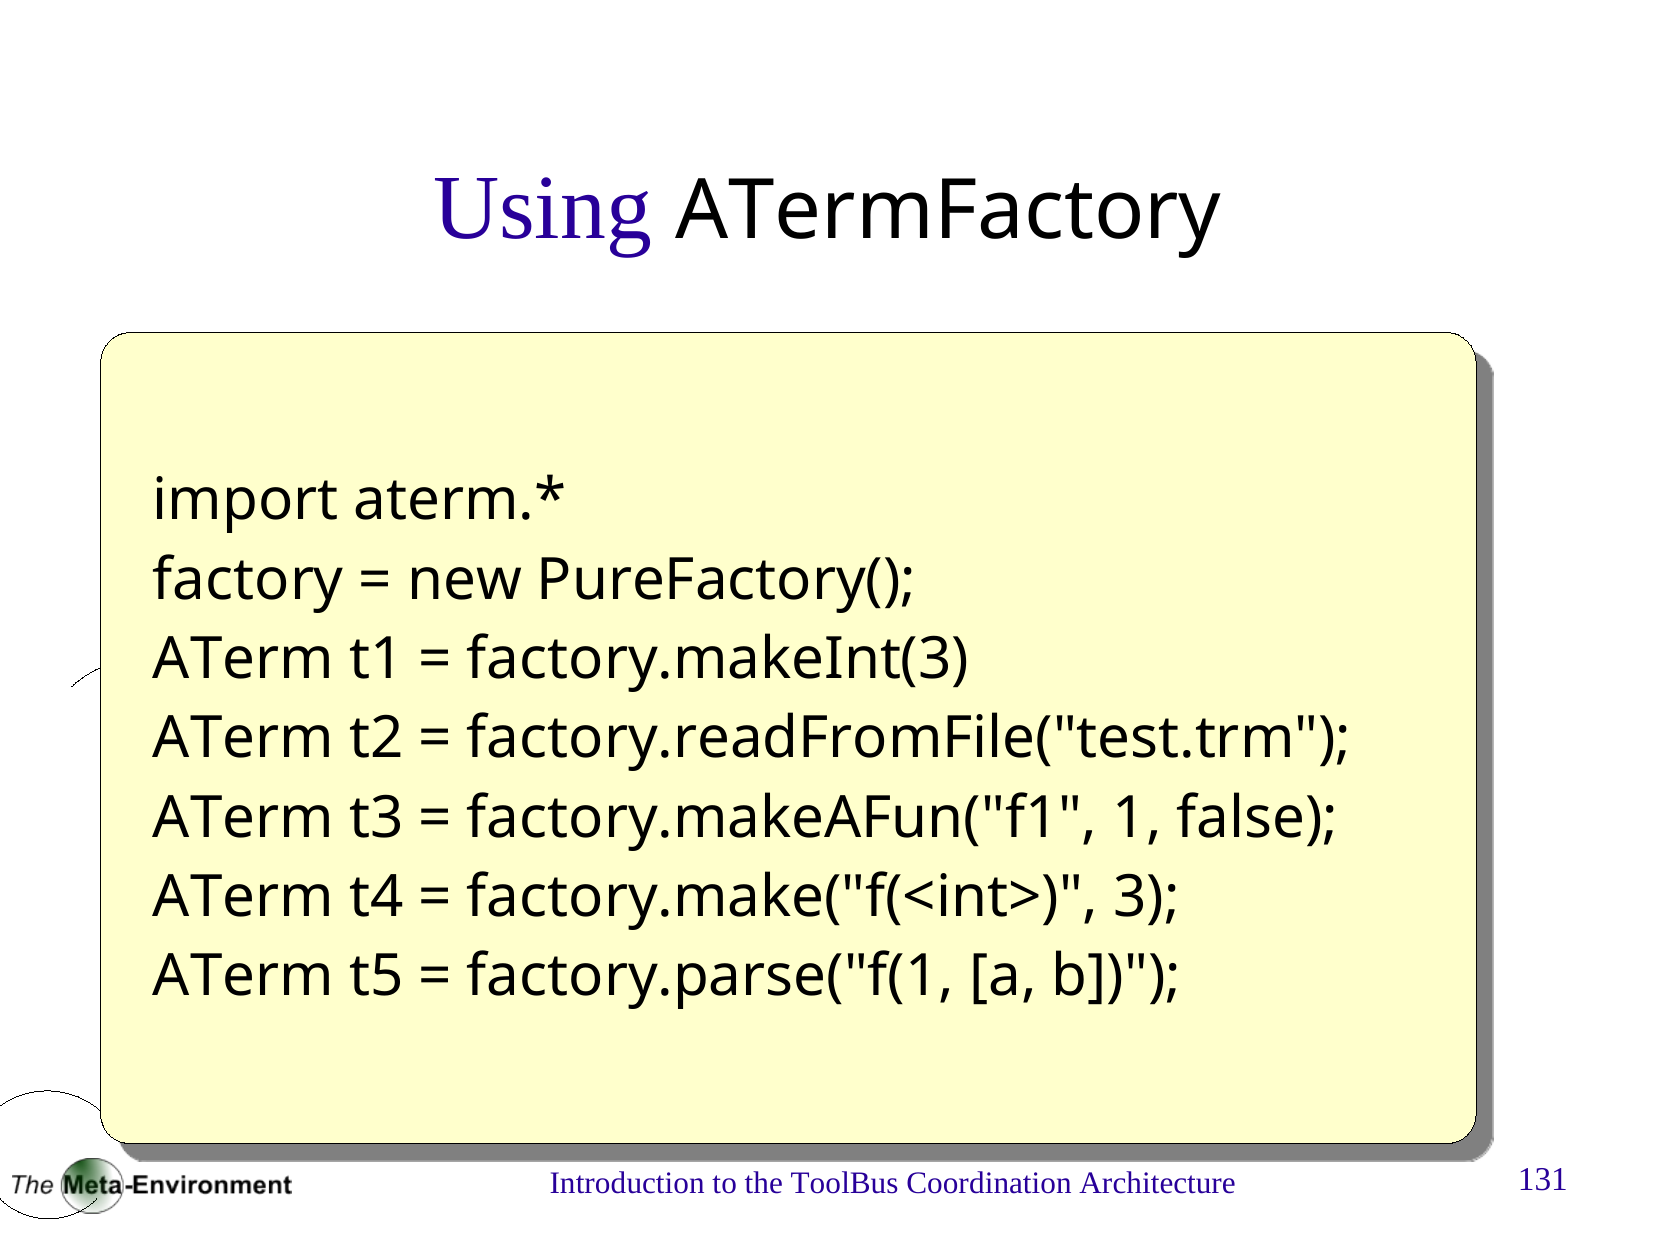

# Using ATermFactory
import aterm.*
factory = new PureFactory();
ATerm t1 = factory.makeInt(3)
ATerm t2 = factory.readFromFile("test.trm");
ATerm t3 = factory.makeAFun("f1", 1, false);
ATerm t4 = factory.make("f(<int>)", 3);
ATerm t5 = factory.parse("f(1, [a, b])");